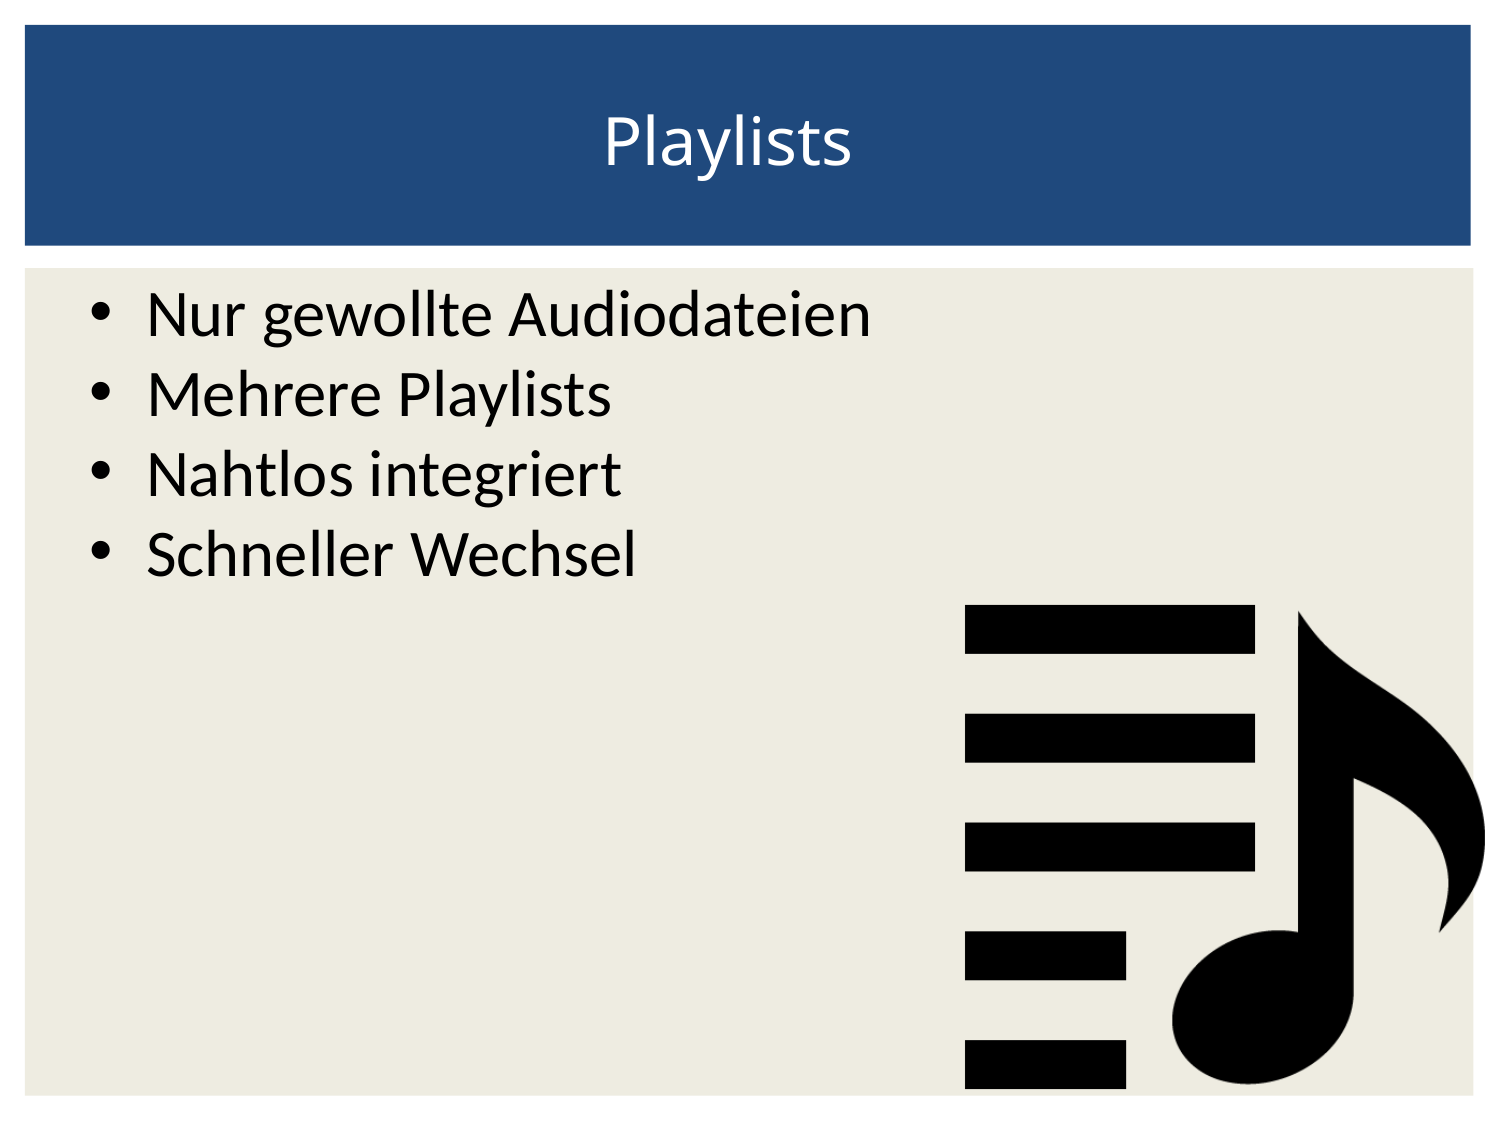

Playlists
Nur gewollte Audiodateien
Mehrere Playlists
Nahtlos integriert
Schneller Wechsel